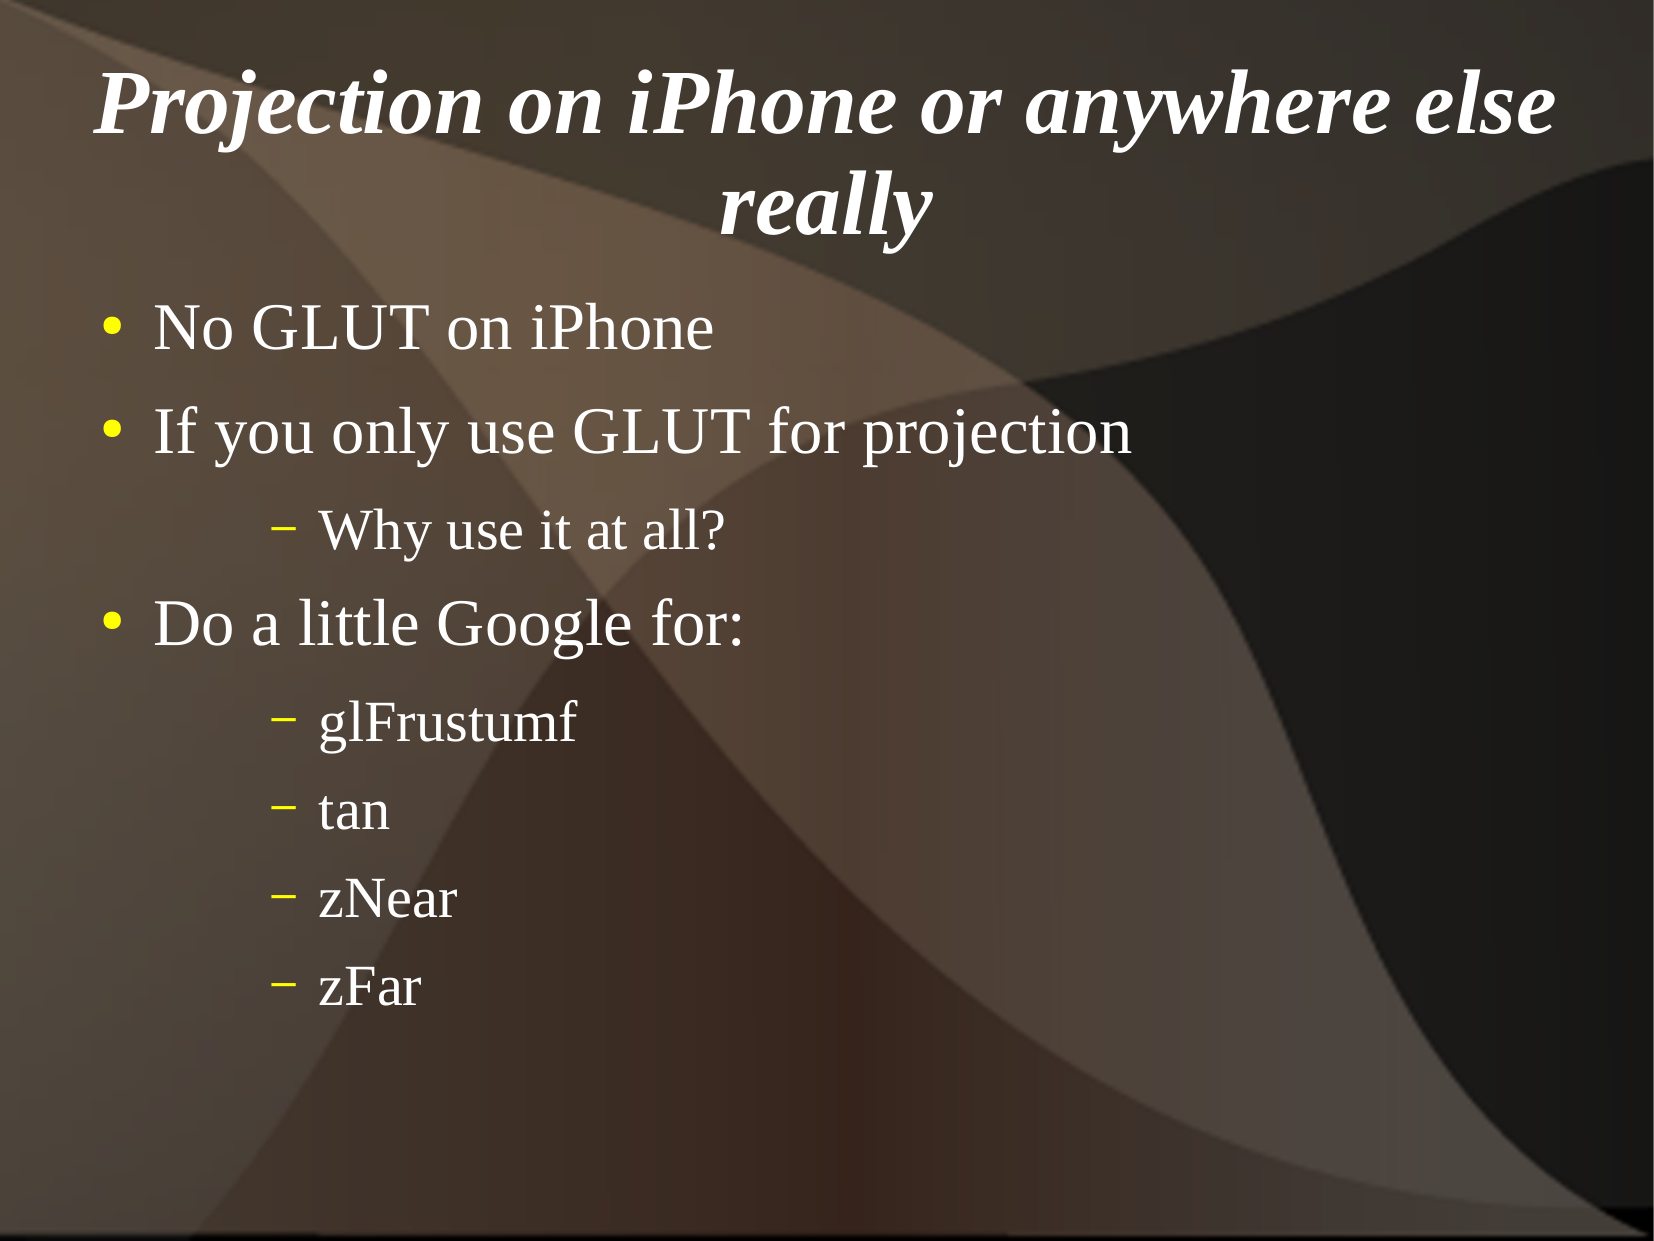

# Projection on iPhone or anywhere else really
No GLUT on iPhone
If you only use GLUT for projection
Why use it at all?
Do a little Google for:
glFrustumf
tan
zNear
zFar